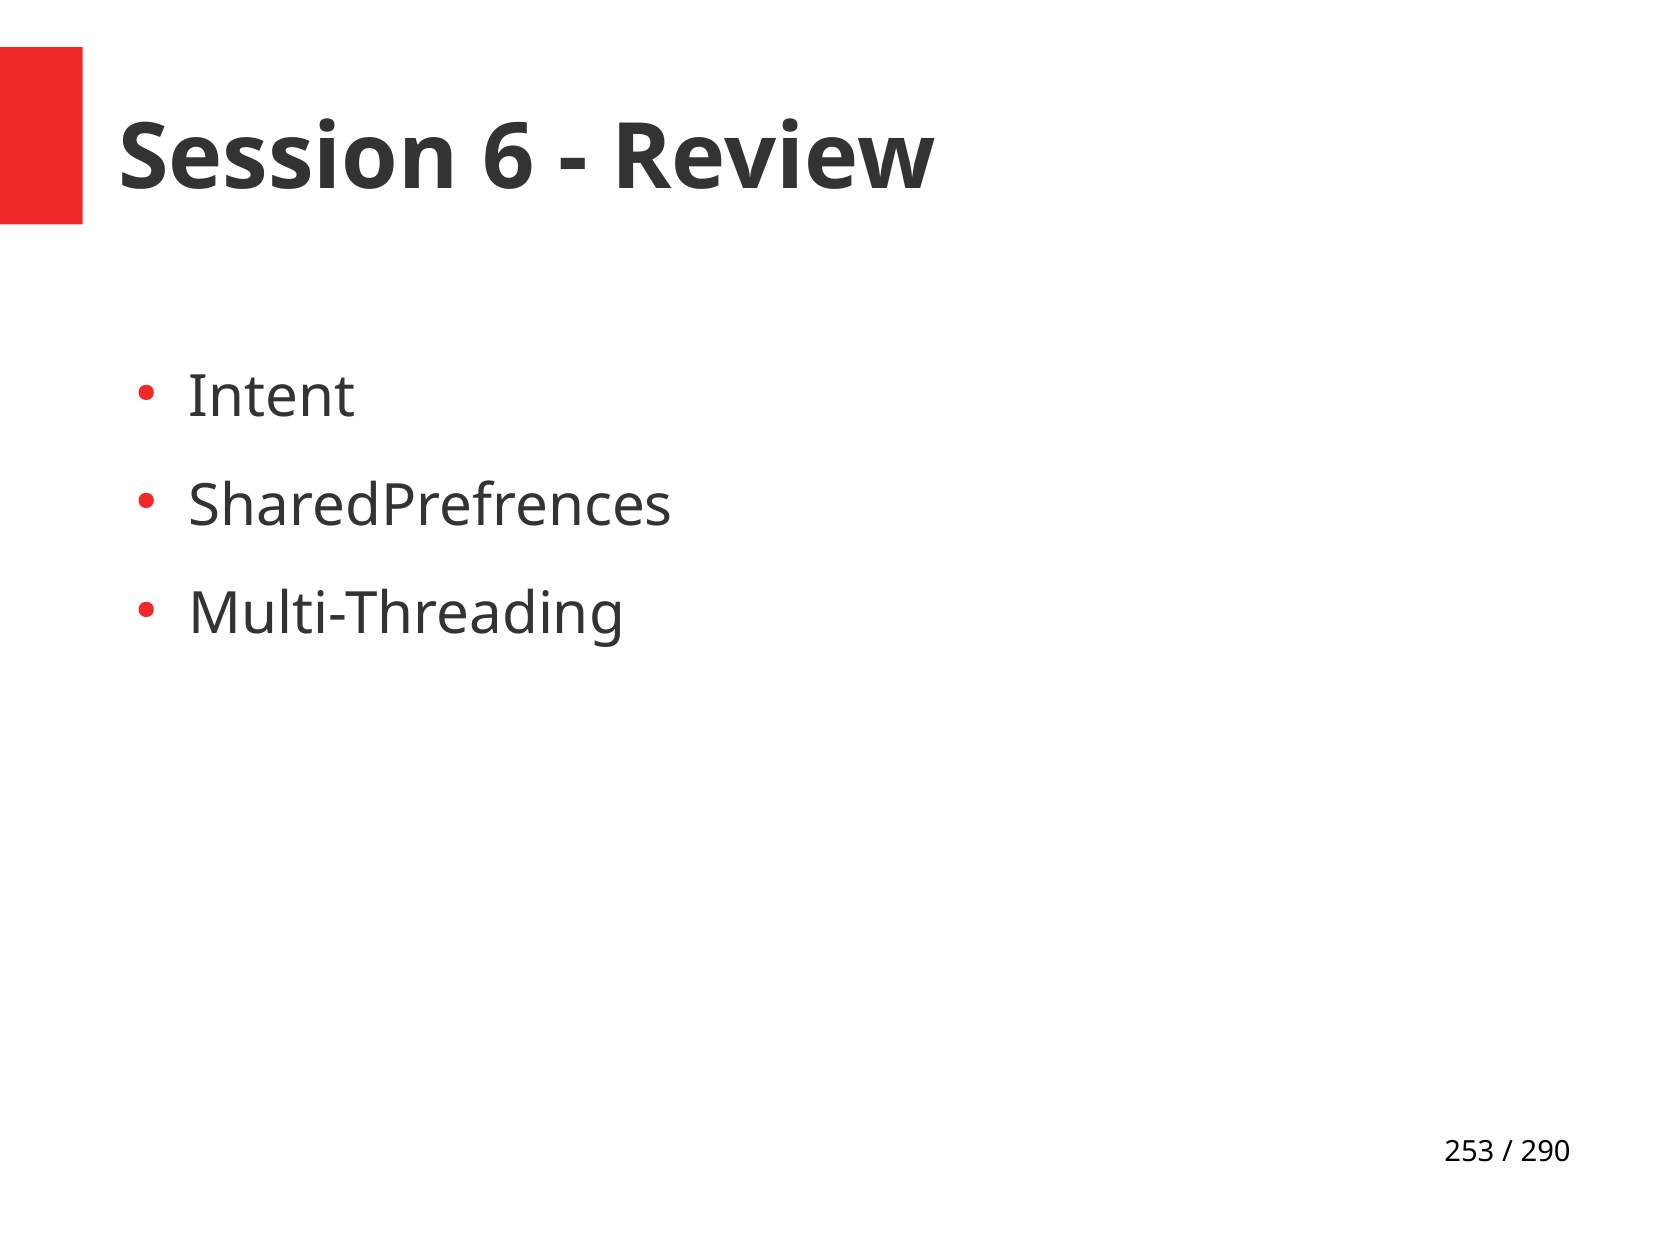

# Session 6 - Review
Intent
SharedPrefrences
Multi-Threading
253